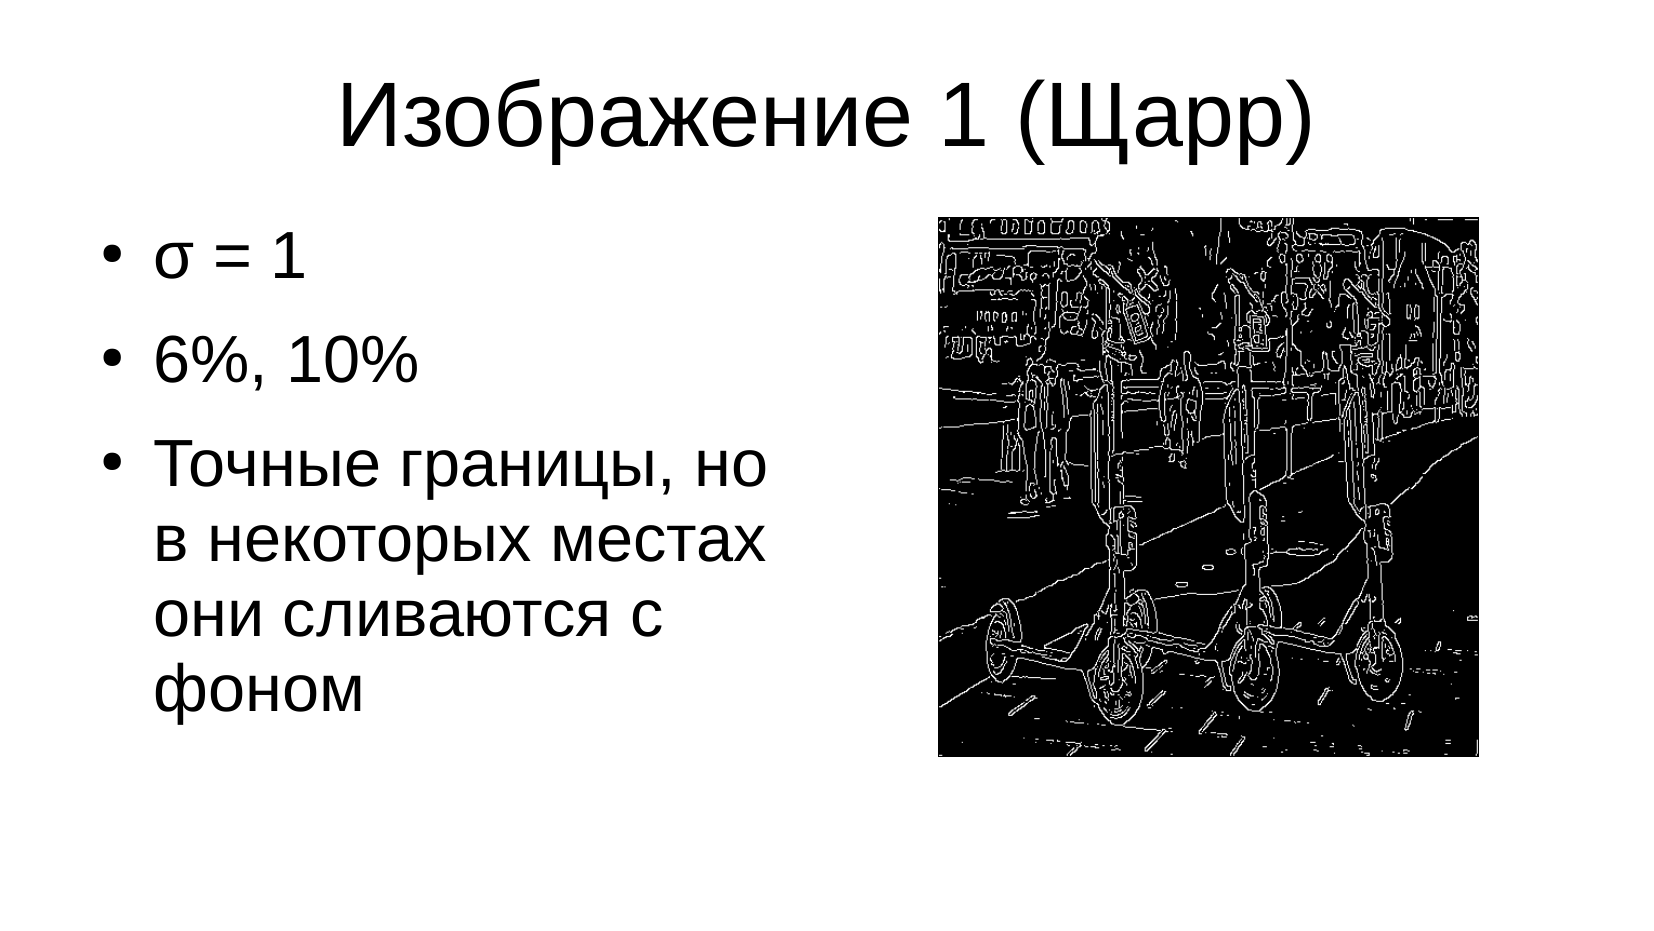

# Изображение 1 (Щарр)
σ = 1
6%, 10%
Точные границы, но в некоторых местах они сливаются с фоном